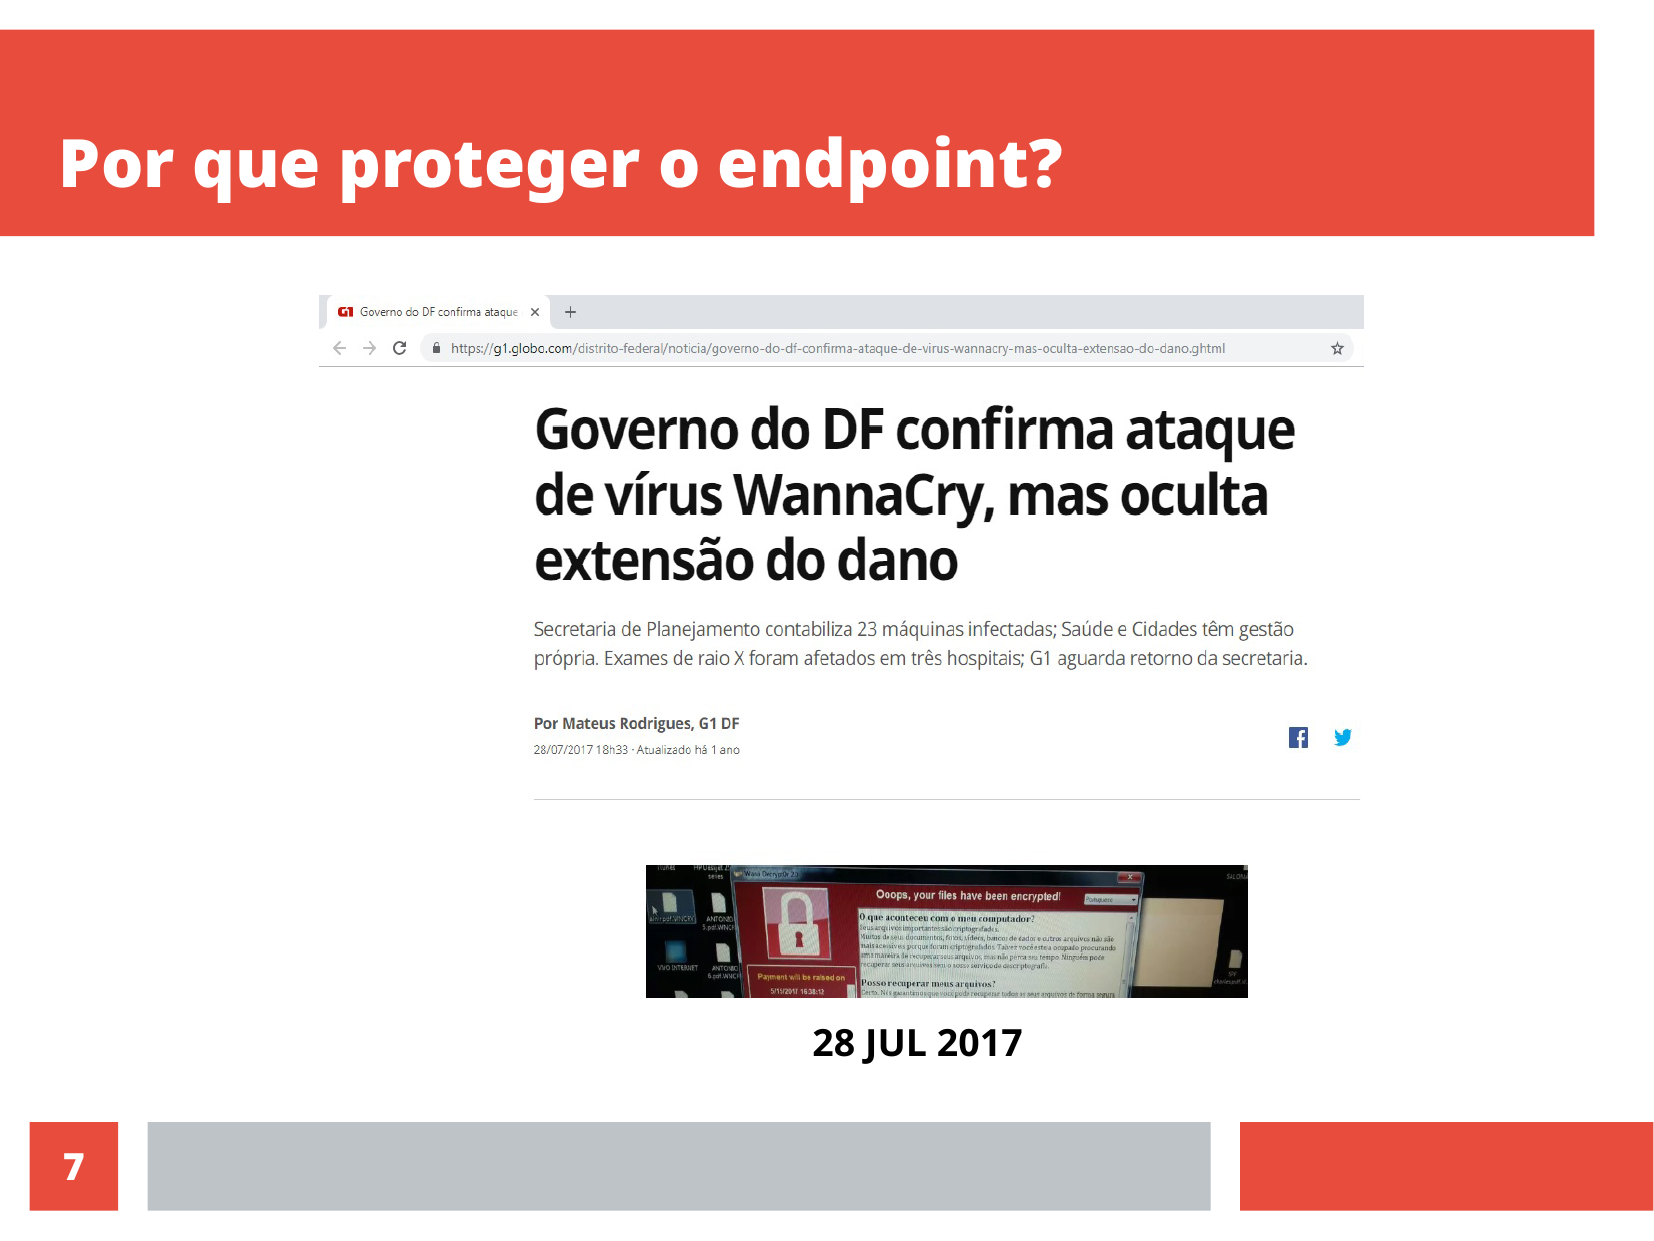

# Por que proteger o endpoint?
28 JUL 2017
7